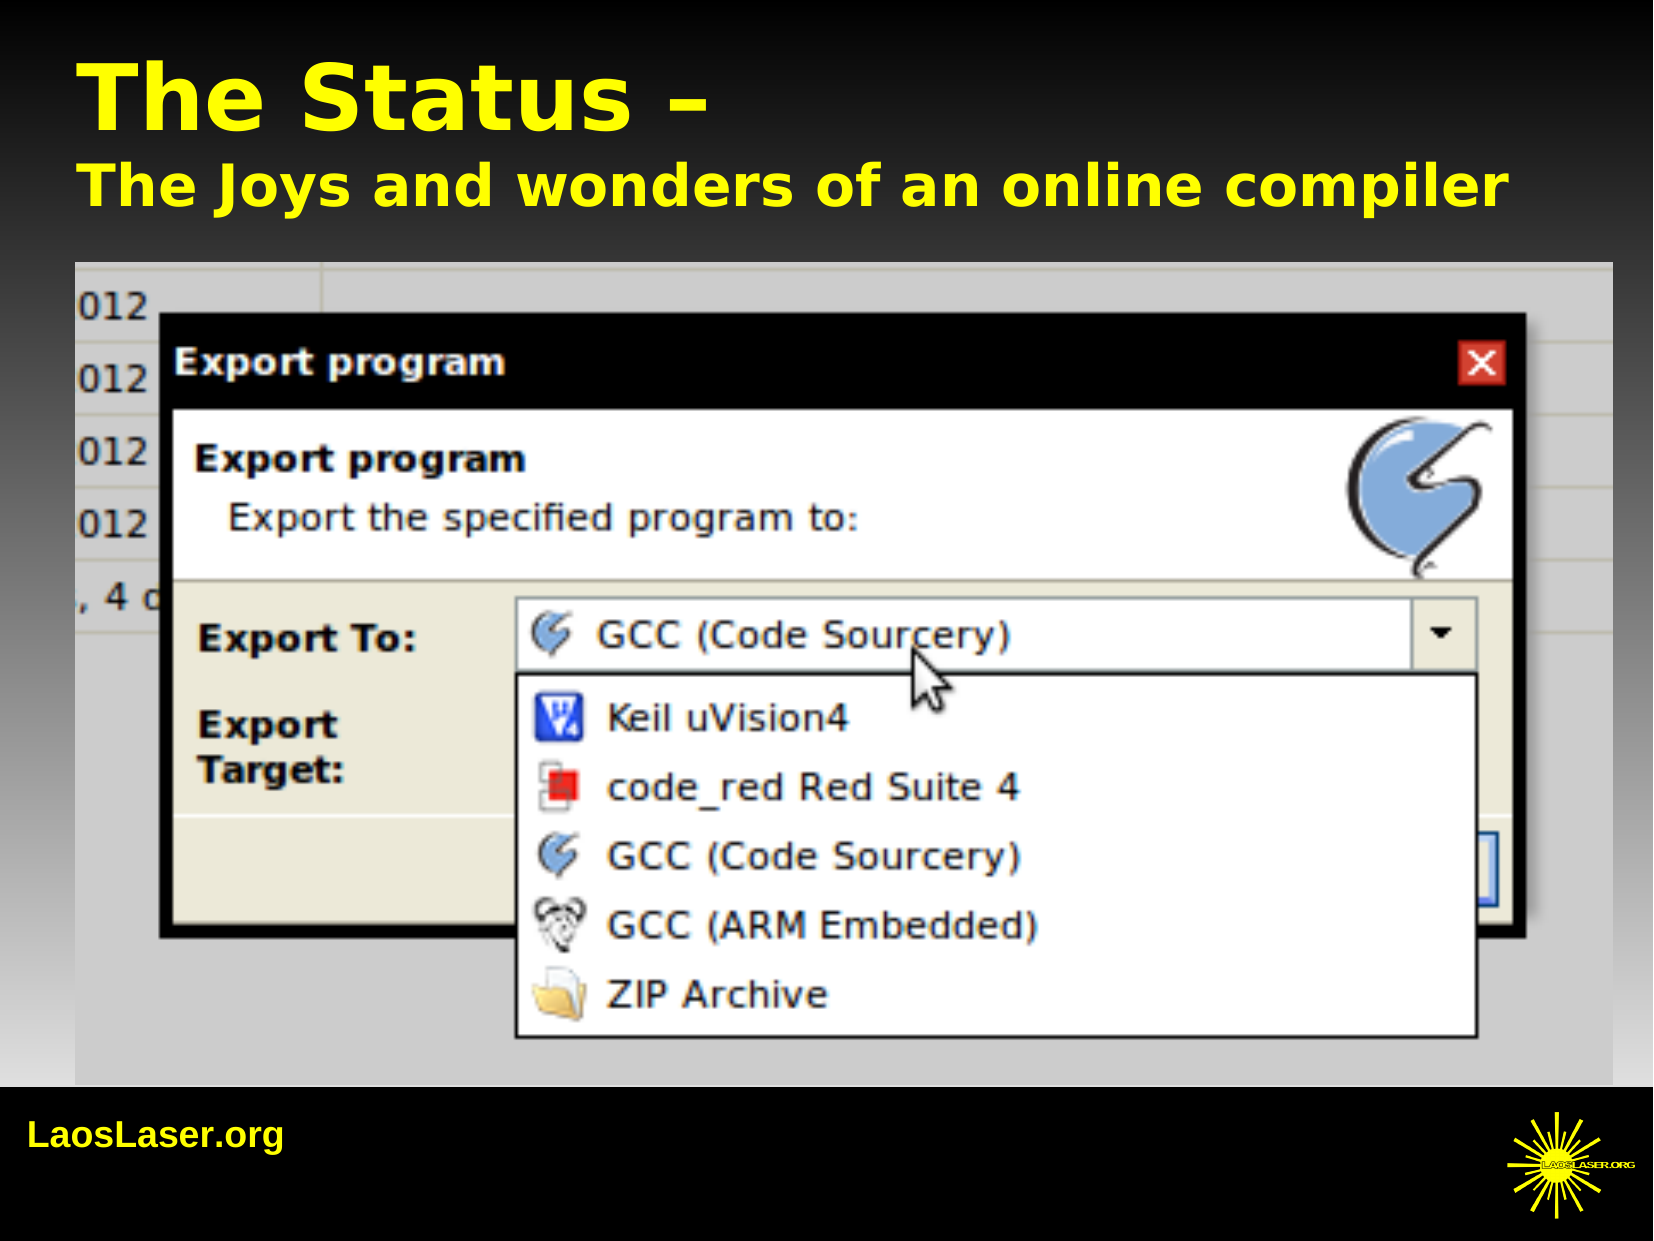

# The Status – The Joys and wonders of an online compiler
We are using LPC1768 chips on an MBED board
Plug and play board, like arduino, but more speed
Powerfull C++ libraries
ONLINE COMPILER
PRO: It's Online
CON: It's Online
Shift to offline GCC (same chip) and compatible board (LPC XPresso)